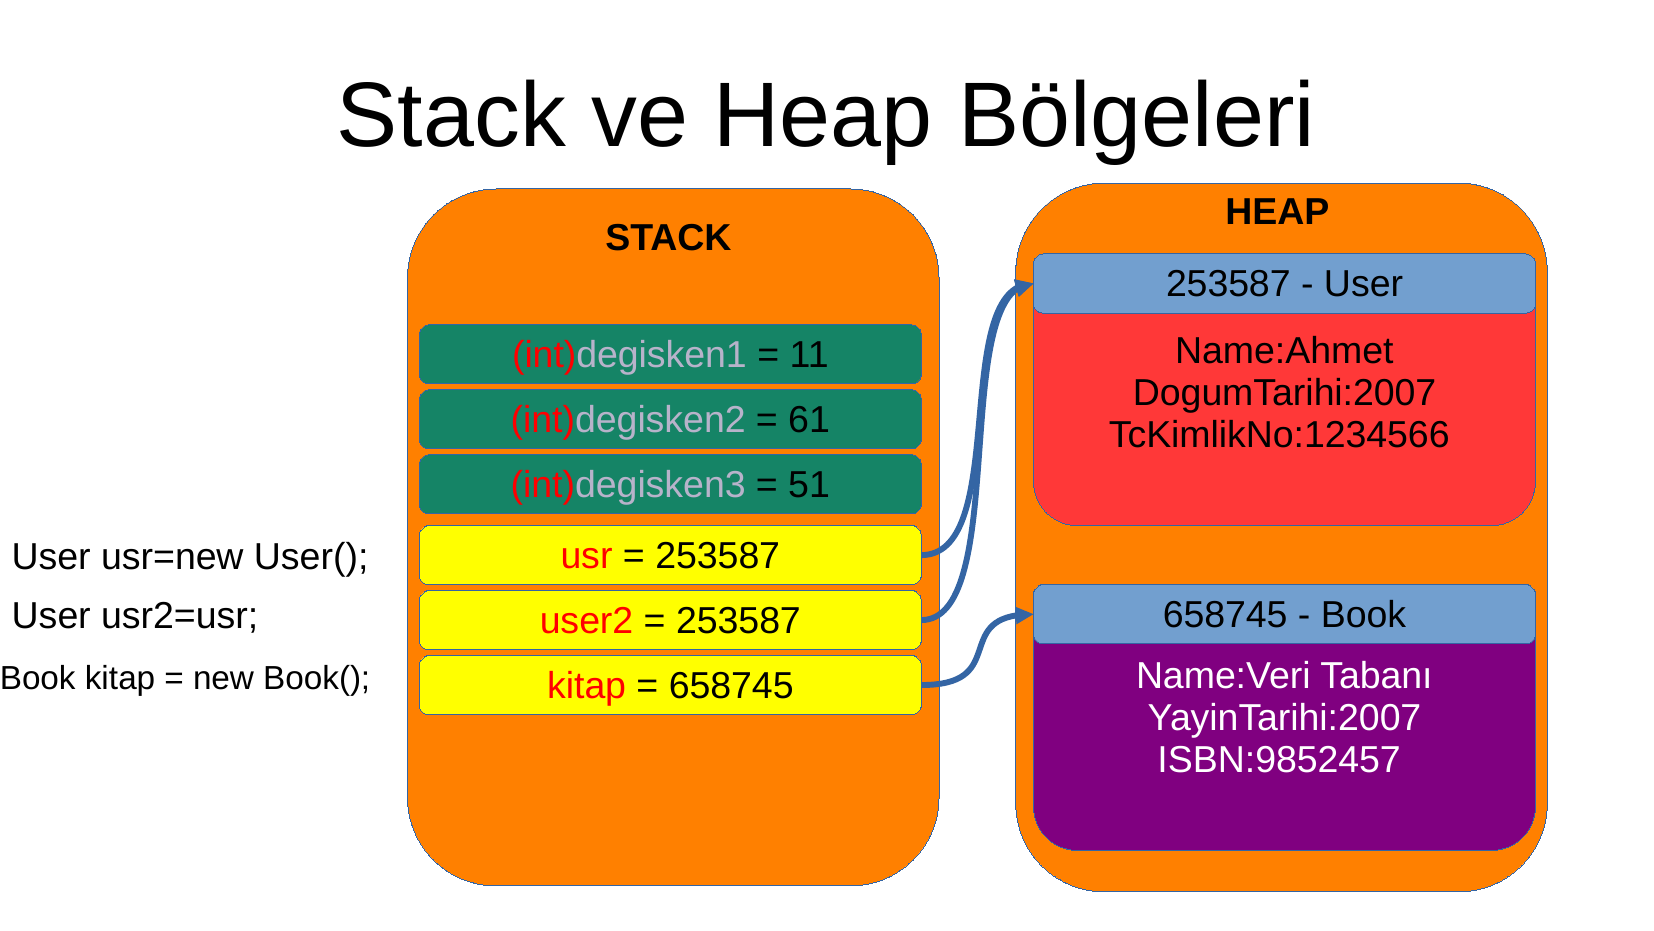

# Stack ve Heap Bölgeleri
HEAP
STACK
253587 - User
Name:Ahmet
DogumTarihi:2007
TcKimlikNo:1234566
(int)degisken1 = 11
(int)degisken2 = 61
(int)degisken3 = 51
usr = 253587
User usr=new User();
Name:Veri Tabanı
YayinTarihi:2007
ISBN:9852457
658745 - Book
User usr2=usr;
user2 = 253587
Book kitap = new Book();
kitap = 658745